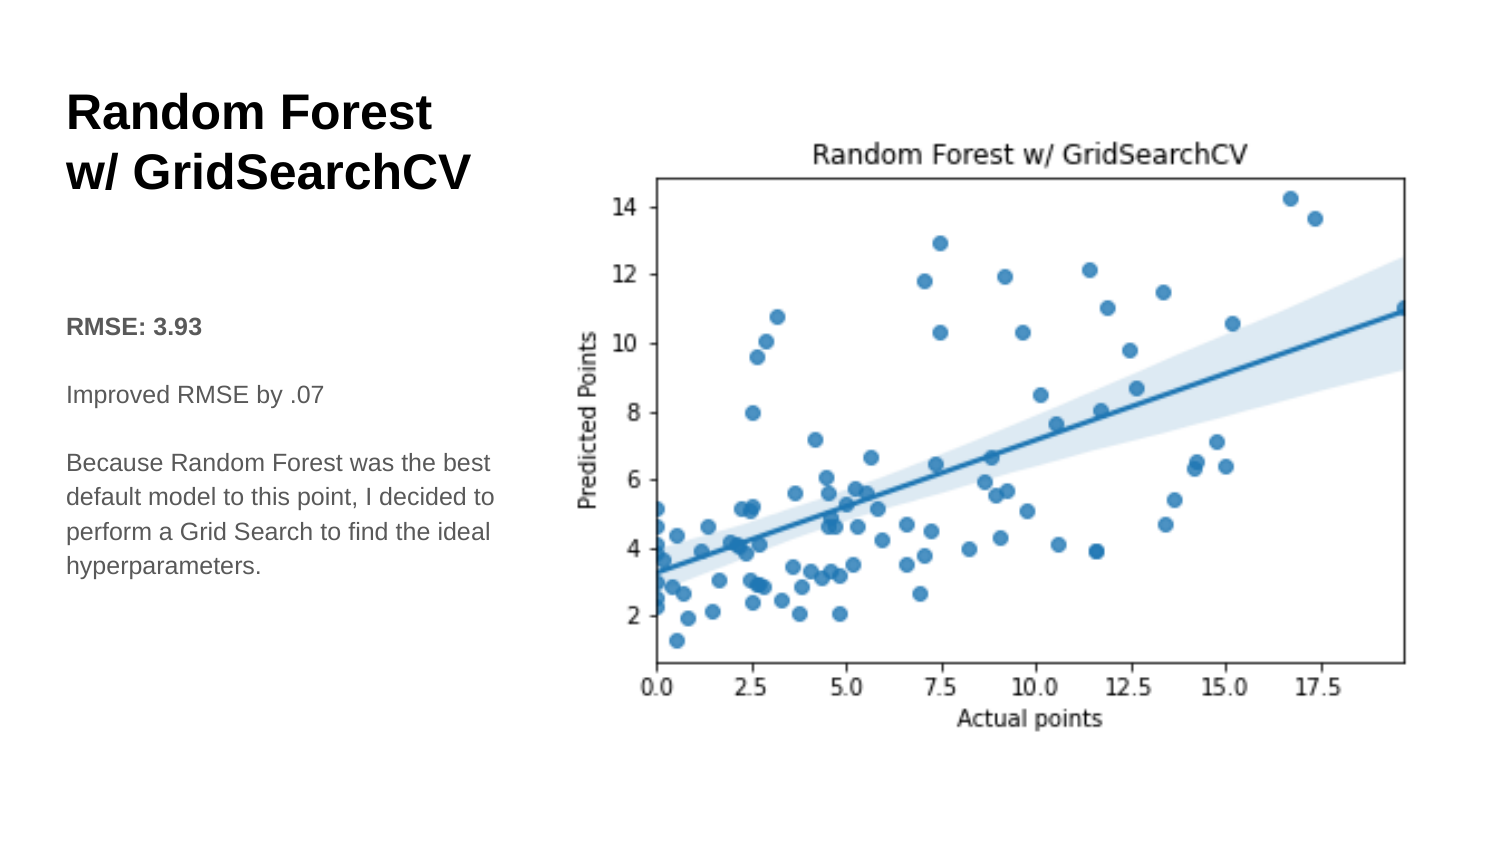

# Random Forest w/ GridSearchCV
RMSE: 3.93
Improved RMSE by .07
Because Random Forest was the best default model to this point, I decided to perform a Grid Search to find the ideal hyperparameters.